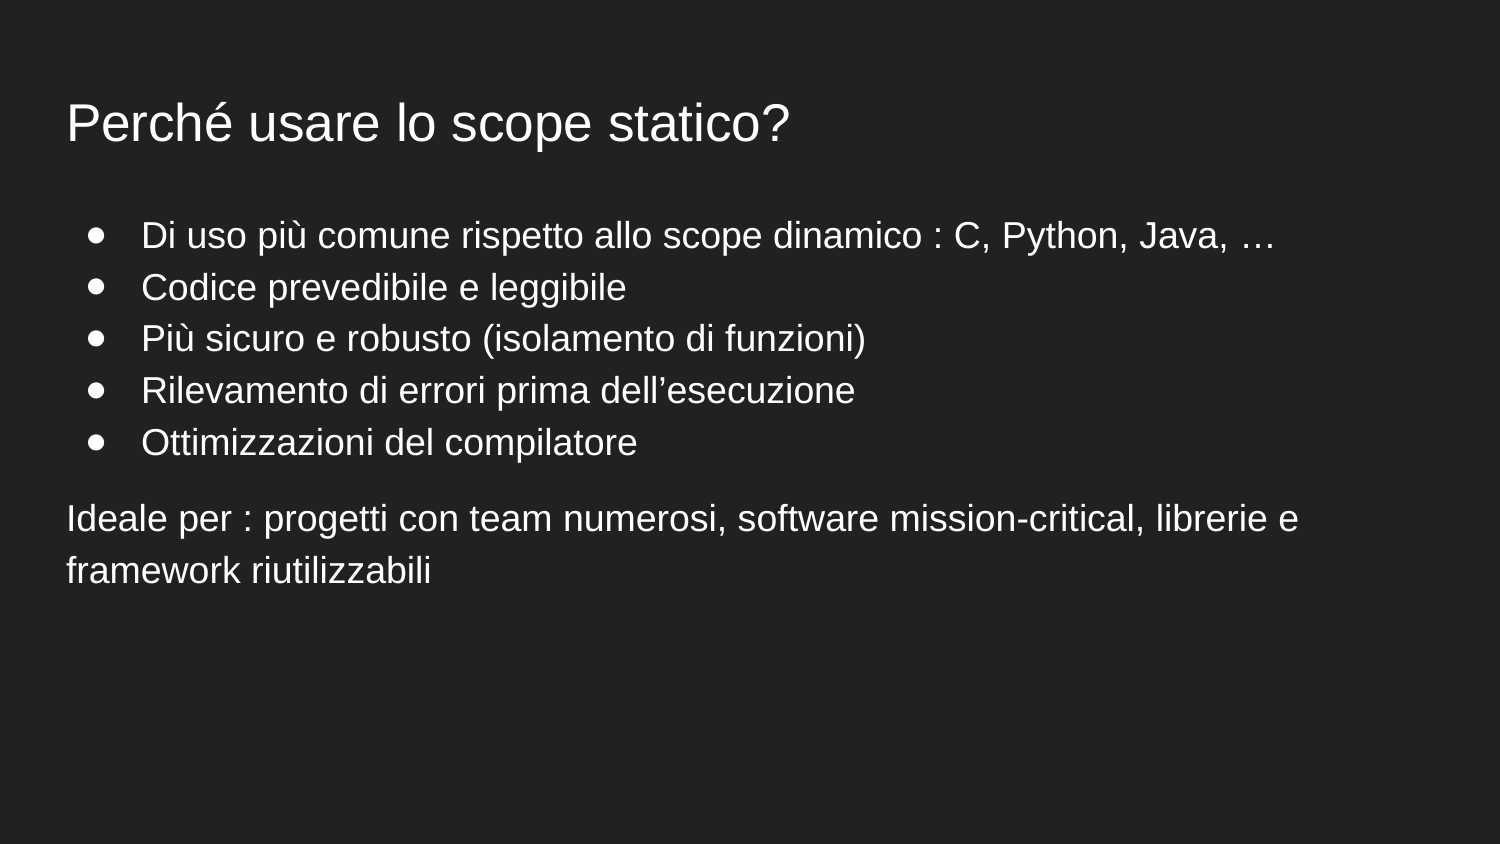

# Perché usare lo scope statico?
Di uso più comune rispetto allo scope dinamico : C, Python, Java, …
Codice prevedibile e leggibile
Più sicuro e robusto (isolamento di funzioni)
Rilevamento di errori prima dell’esecuzione
Ottimizzazioni del compilatore
Ideale per : progetti con team numerosi, software mission-critical, librerie e framework riutilizzabili